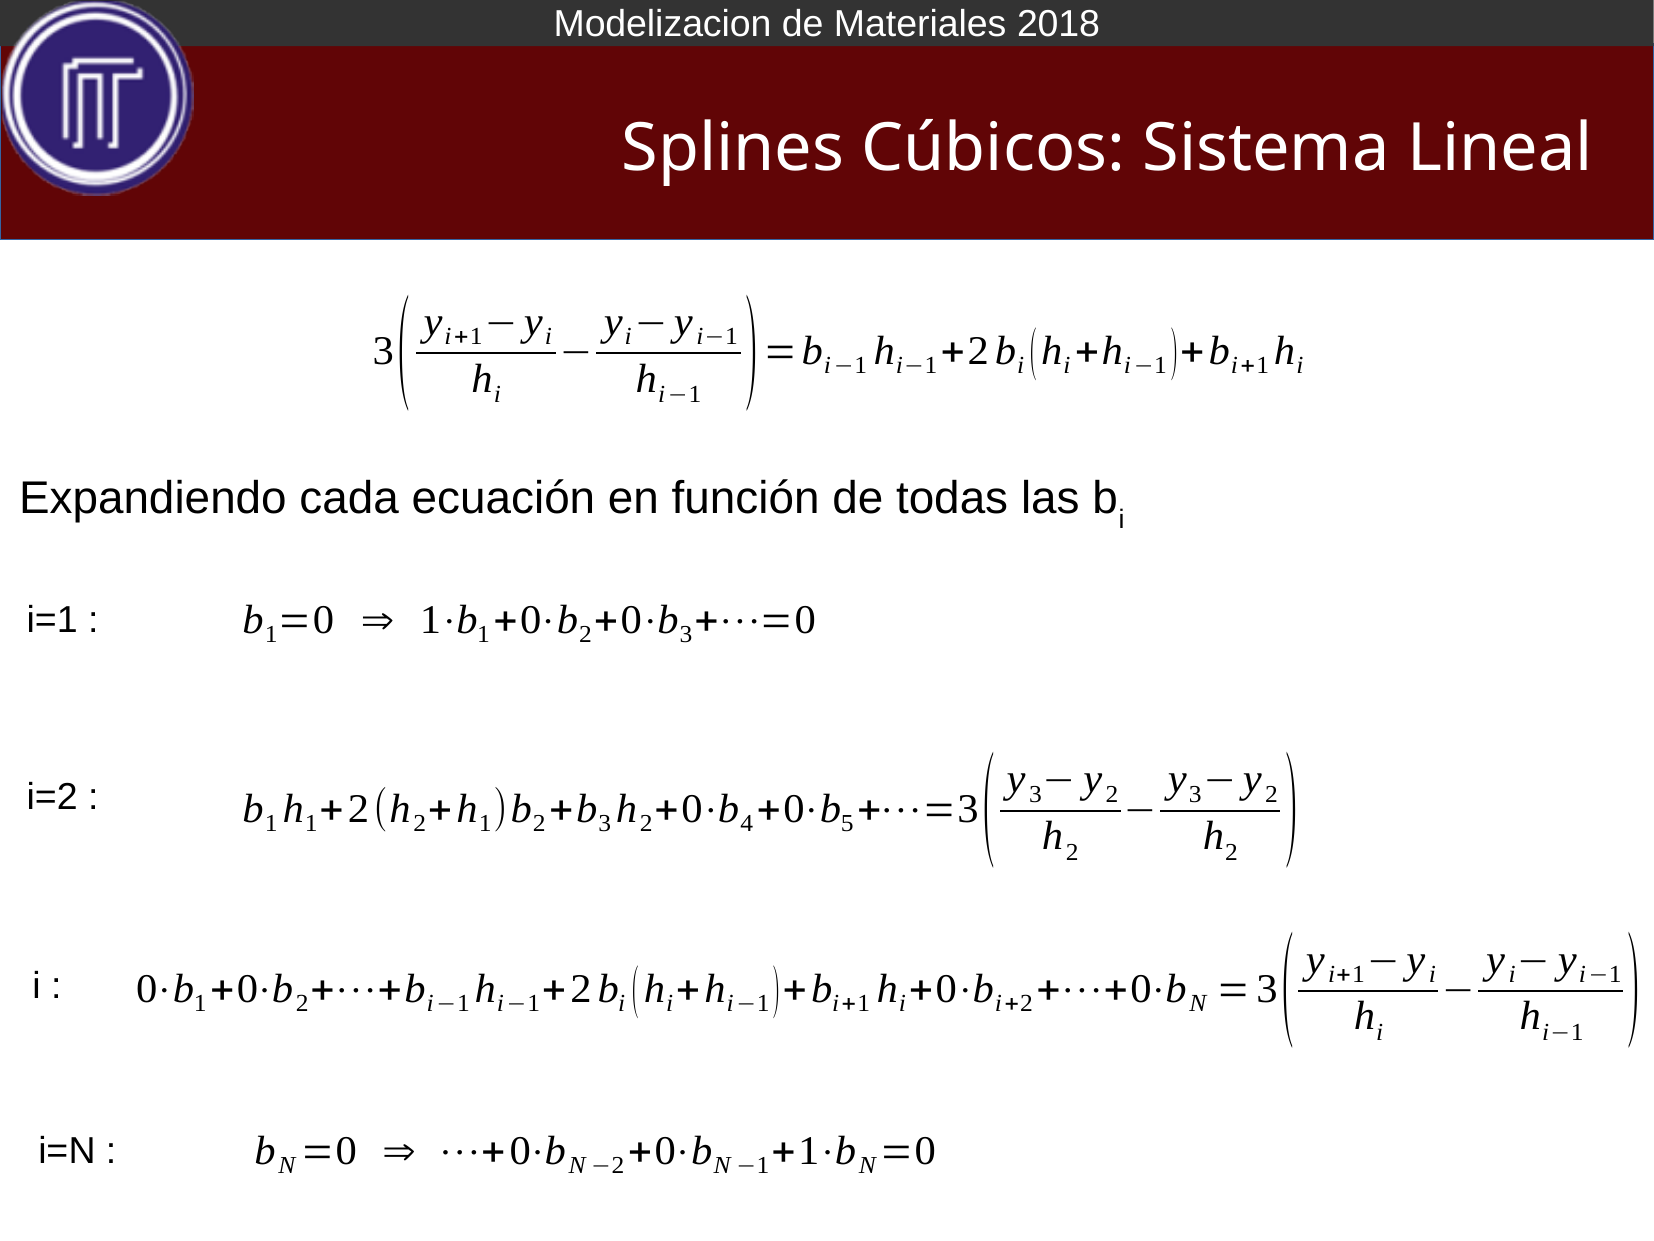

# Splines Cúbicos: Sistema Lineal
Expandiendo cada ecuación en función de todas las bi
i=1 :
i=2 :
i :
i=N :